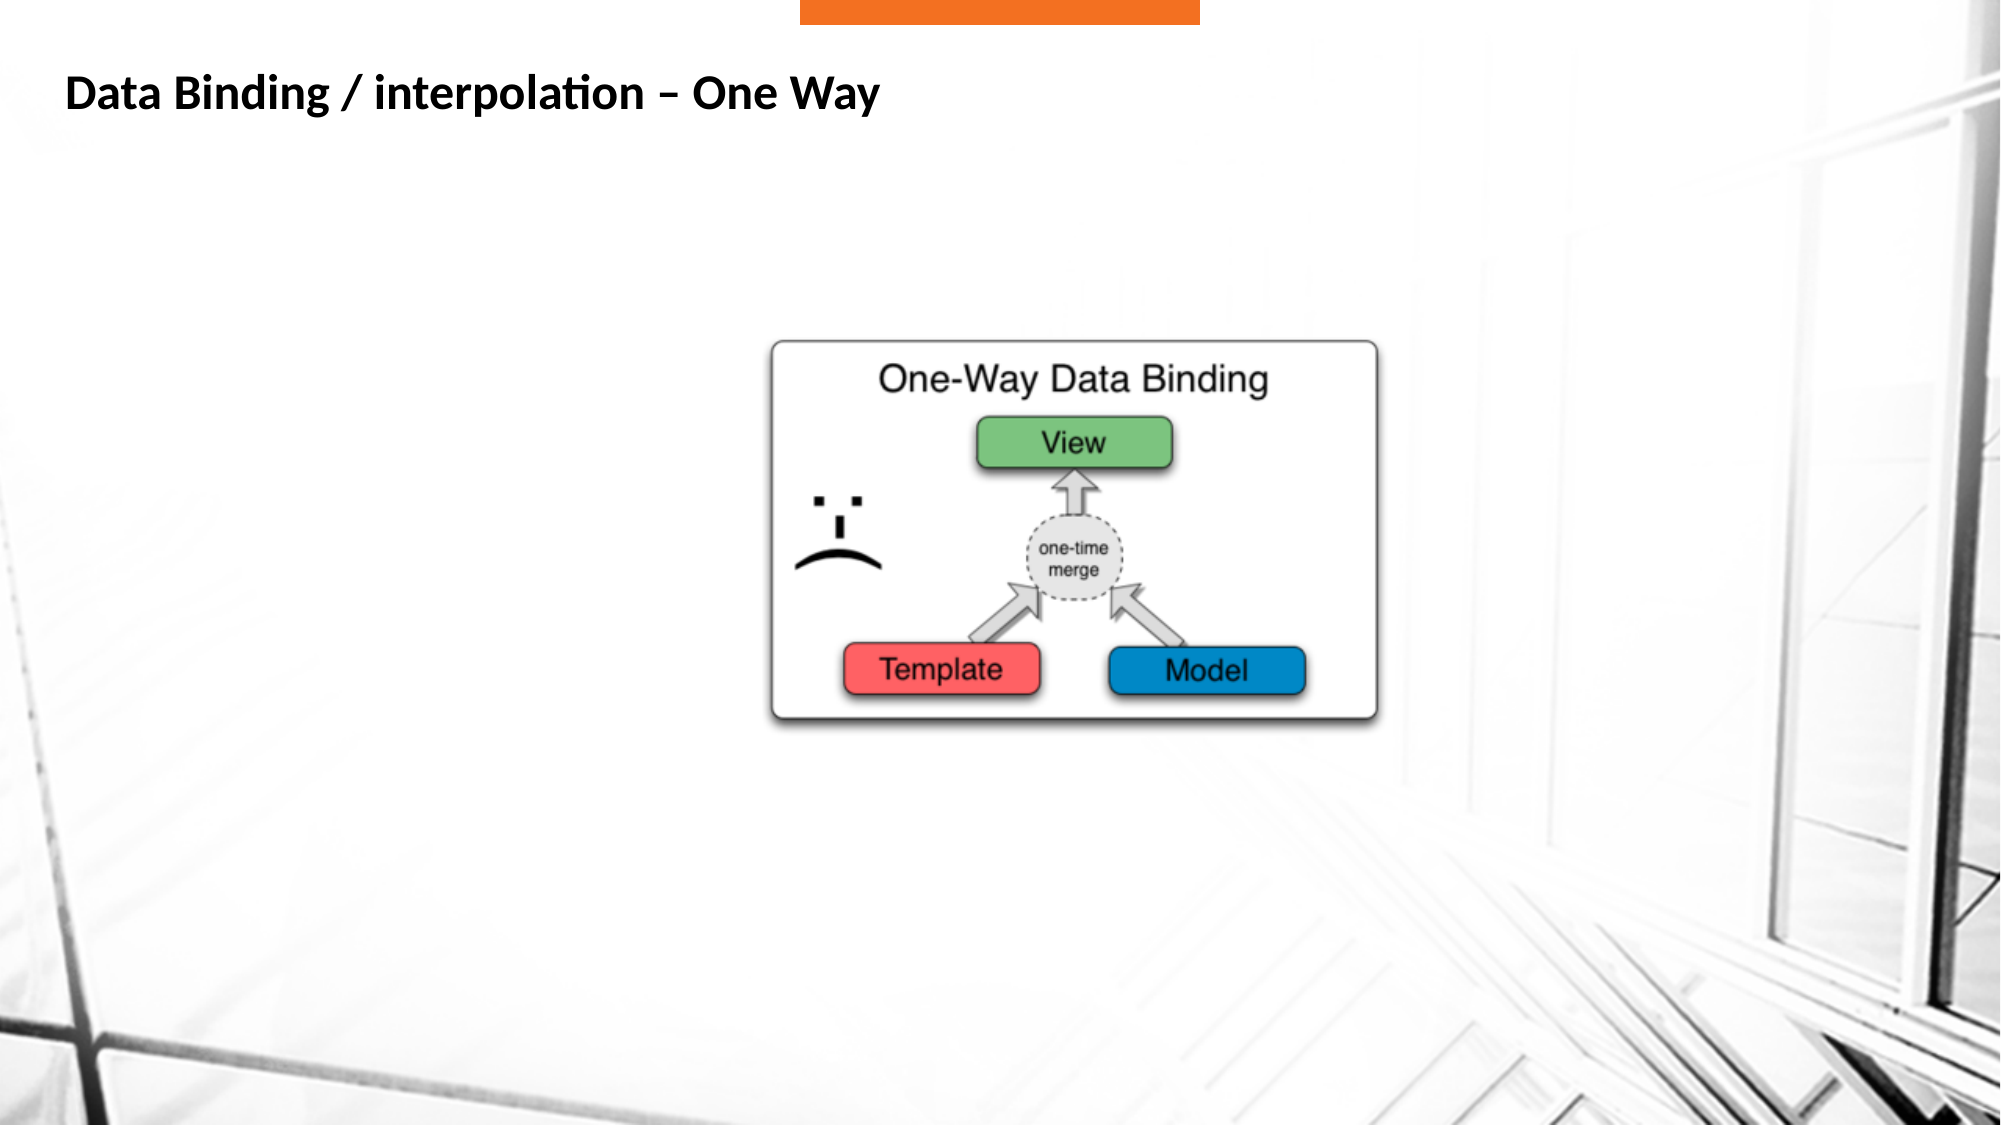

# Data Binding / interpolation – One Way